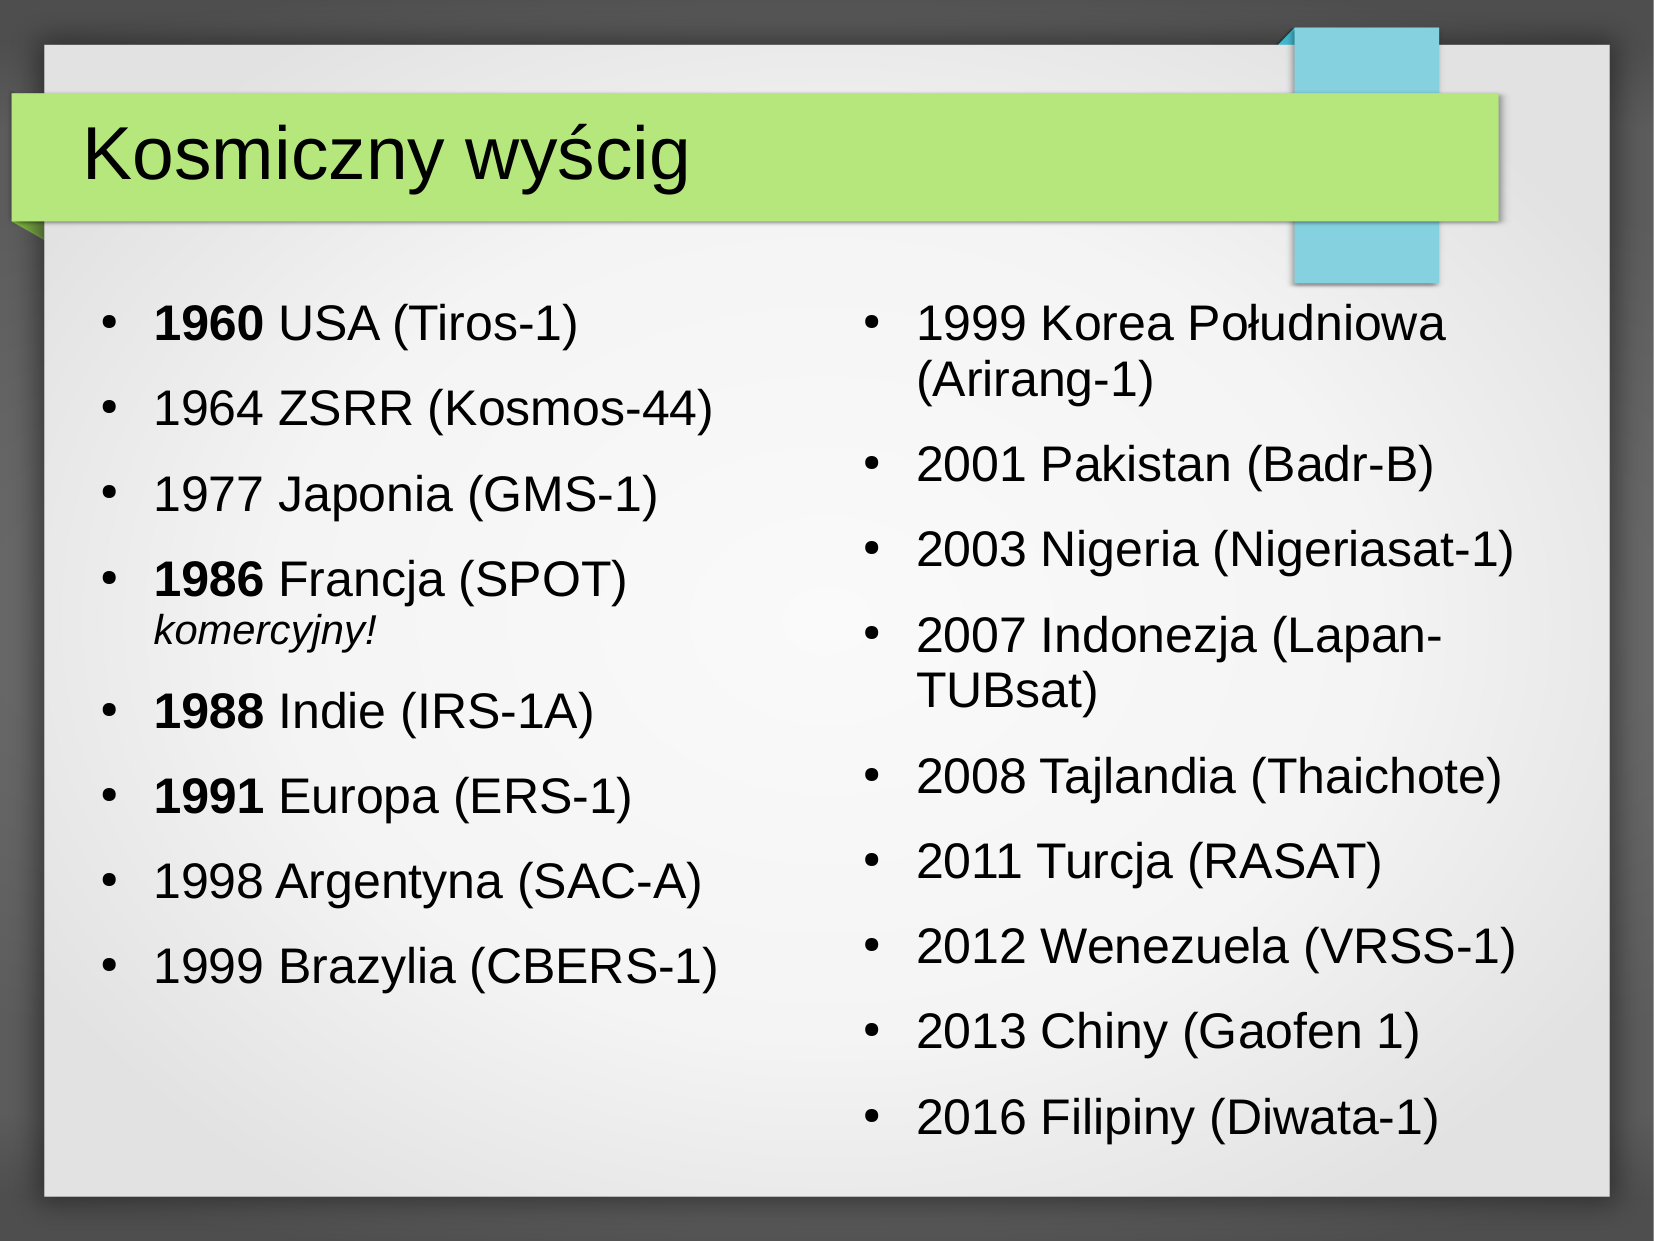

# Kosmiczny wyścig
1960 USA (Tiros-1)
1964 ZSRR (Kosmos-44)
1977 Japonia (GMS-1)
1986 Francja (SPOT) komercyjny!
1988 Indie (IRS-1A)
1991 Europa (ERS-1)
1998 Argentyna (SAC-A)
1999 Brazylia (CBERS-1)
1999 Korea Południowa (Arirang-1)
2001 Pakistan (Badr-B)
2003 Nigeria (Nigeriasat-1)
2007 Indonezja (Lapan-TUBsat)
2008 Tajlandia (Thaichote)
2011 Turcja (RASAT)
2012 Wenezuela (VRSS-1)
2013 Chiny (Gaofen 1)
2016 Filipiny (Diwata-1)